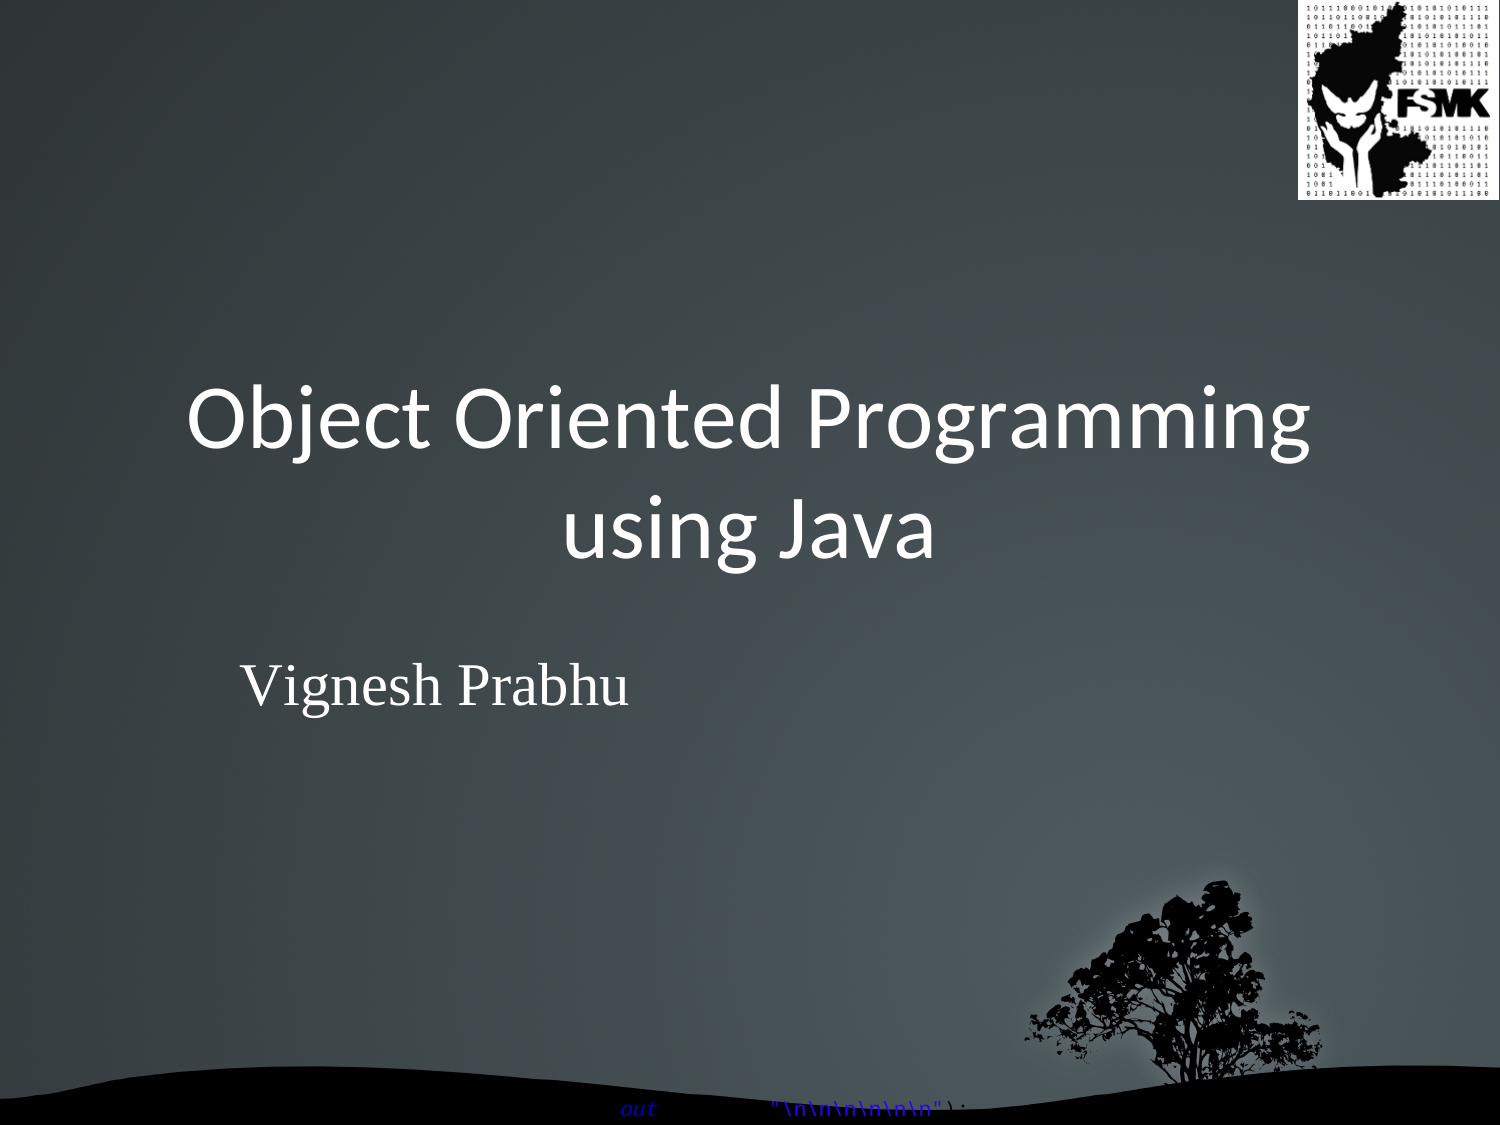

# Object Oriented Programming using Java
Vignesh Prabhu
System.out.println("\n\n\n\n\n\n");